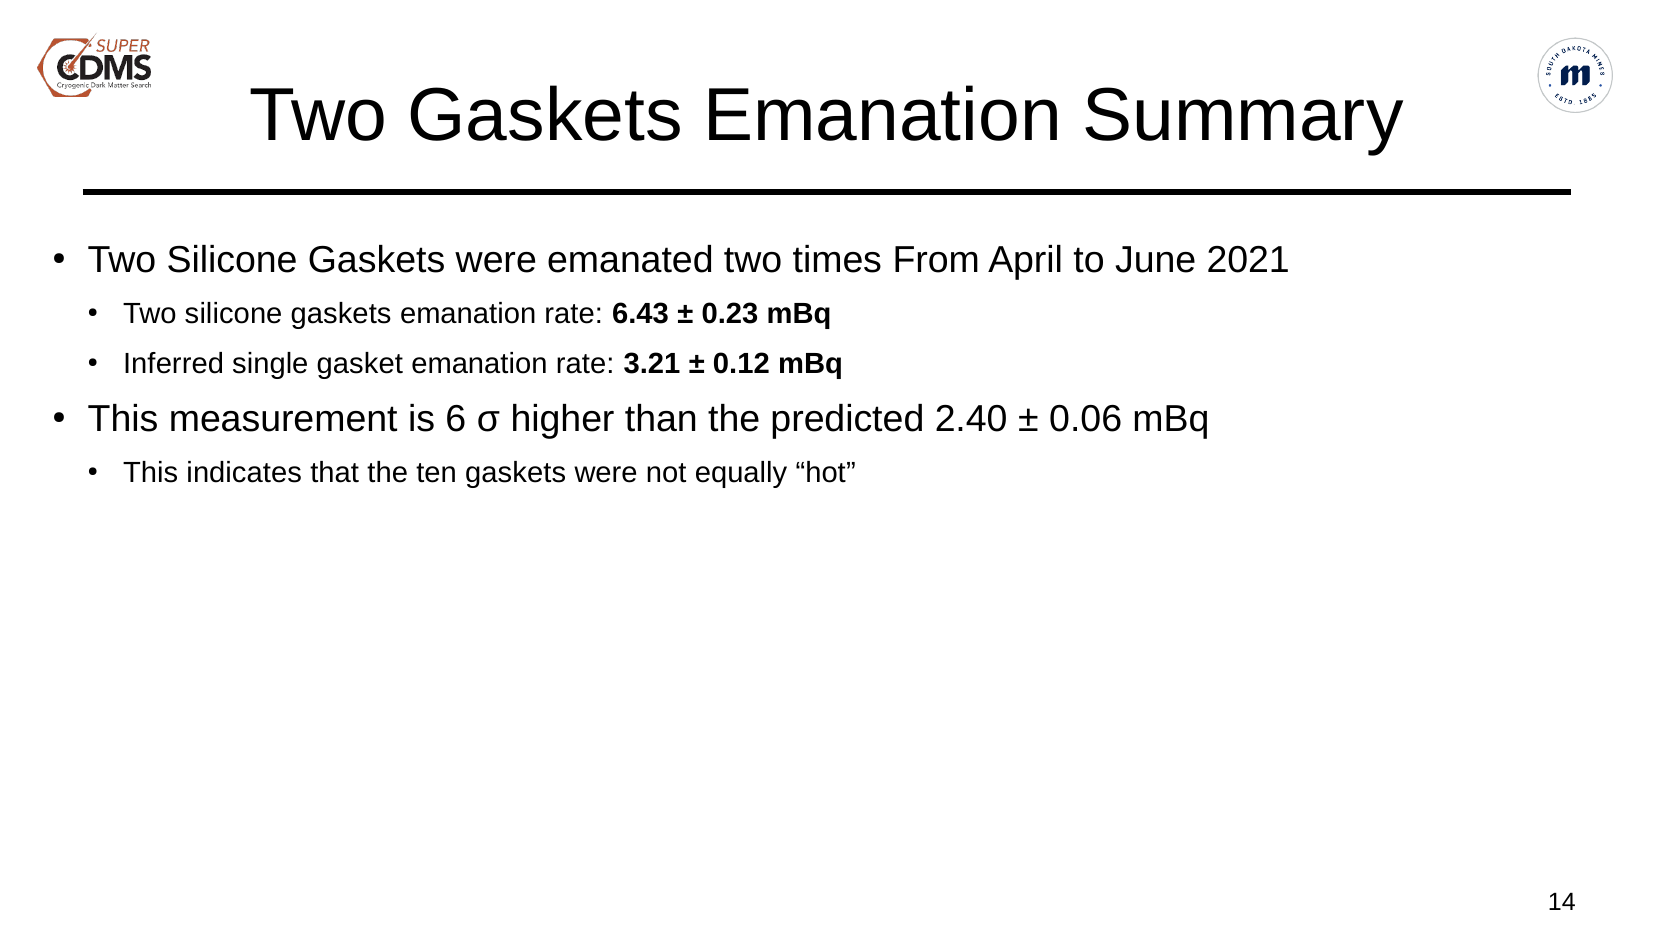

# Two Gaskets Emanation Summary
Two Silicone Gaskets were emanated two times From April to June 2021
Two silicone gaskets emanation rate: 6.43 ± 0.23 mBq
Inferred single gasket emanation rate: 3.21 ± 0.12 mBq
This measurement is 6 σ higher than the predicted 2.40 ± 0.06 mBq
This indicates that the ten gaskets were not equally “hot”